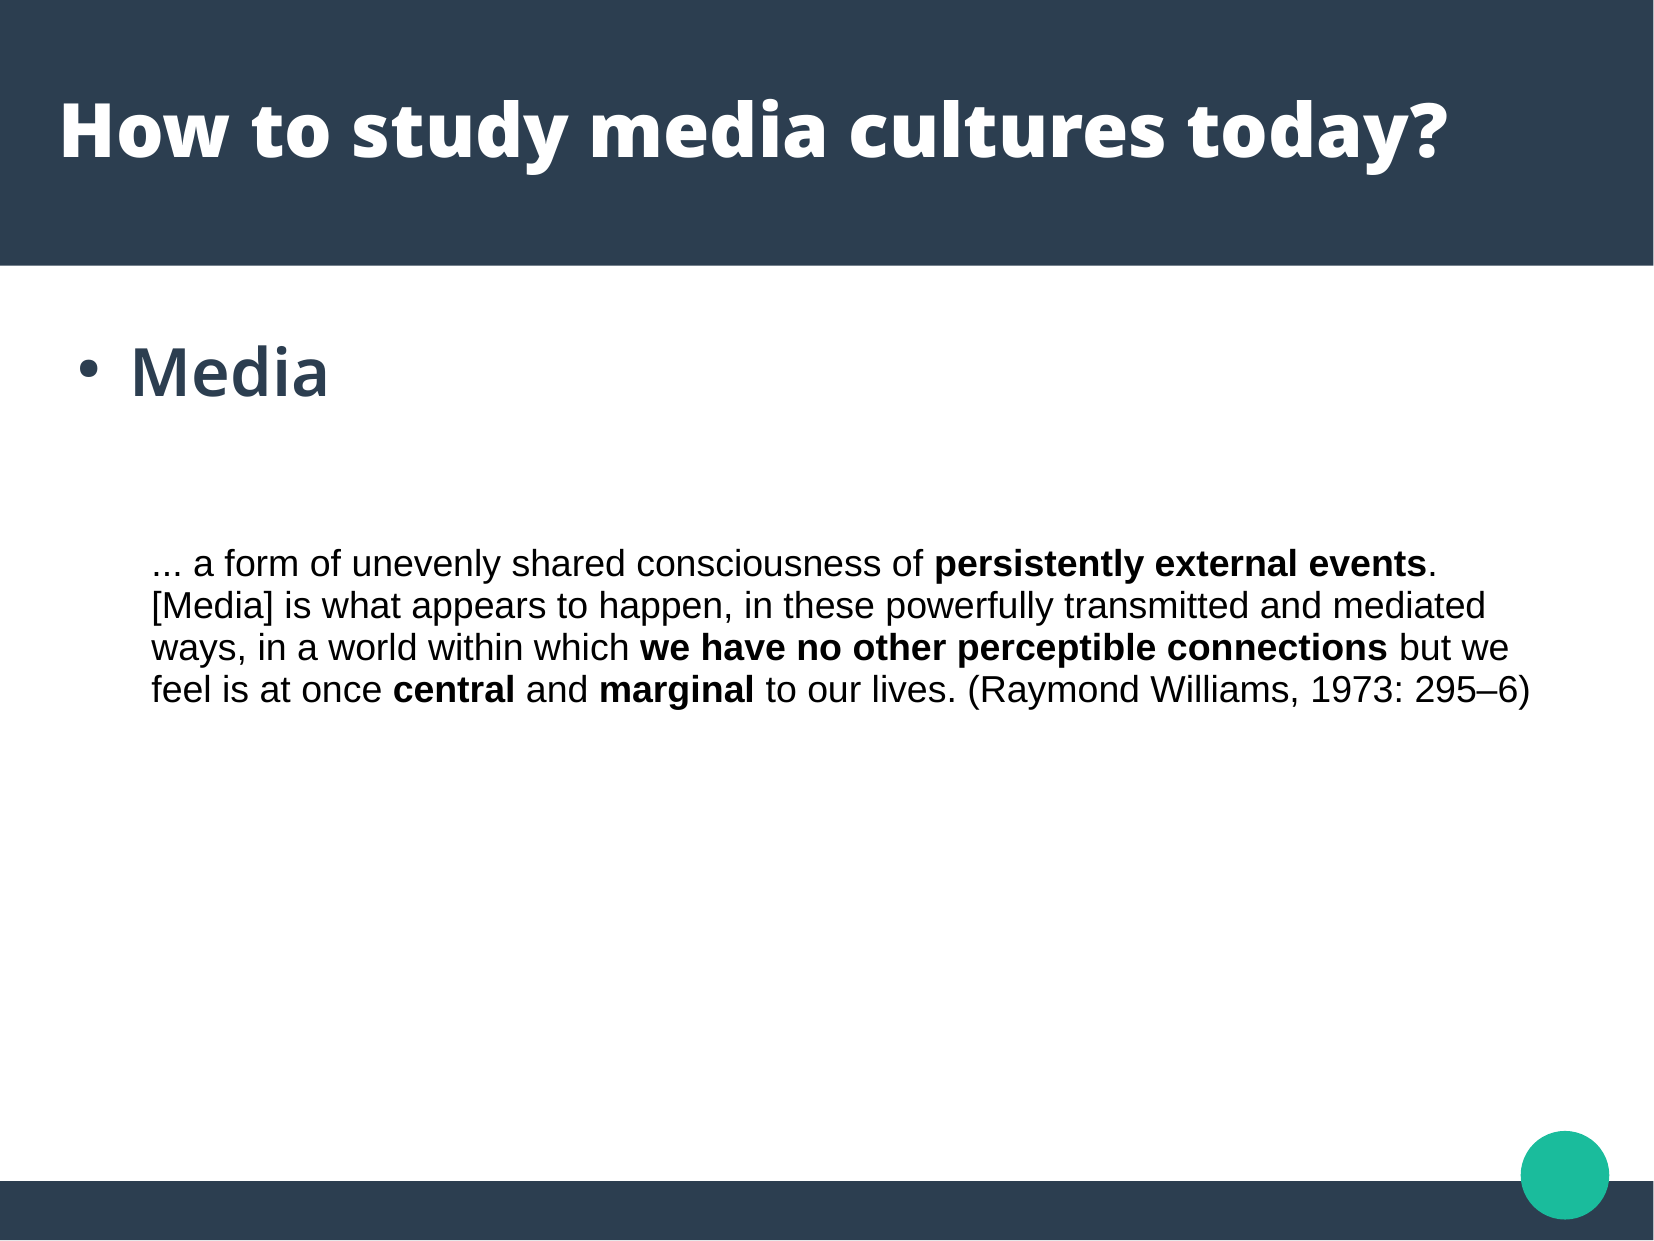

# How to study media cultures today?
Media
... a form of unevenly shared consciousness of persistently external events. [Media] is what appears to happen, in these powerfully transmitted and mediated ways, in a world within which we have no other perceptible connections but we feel is at once central and marginal to our lives. (Raymond Williams, 1973: 295–6)